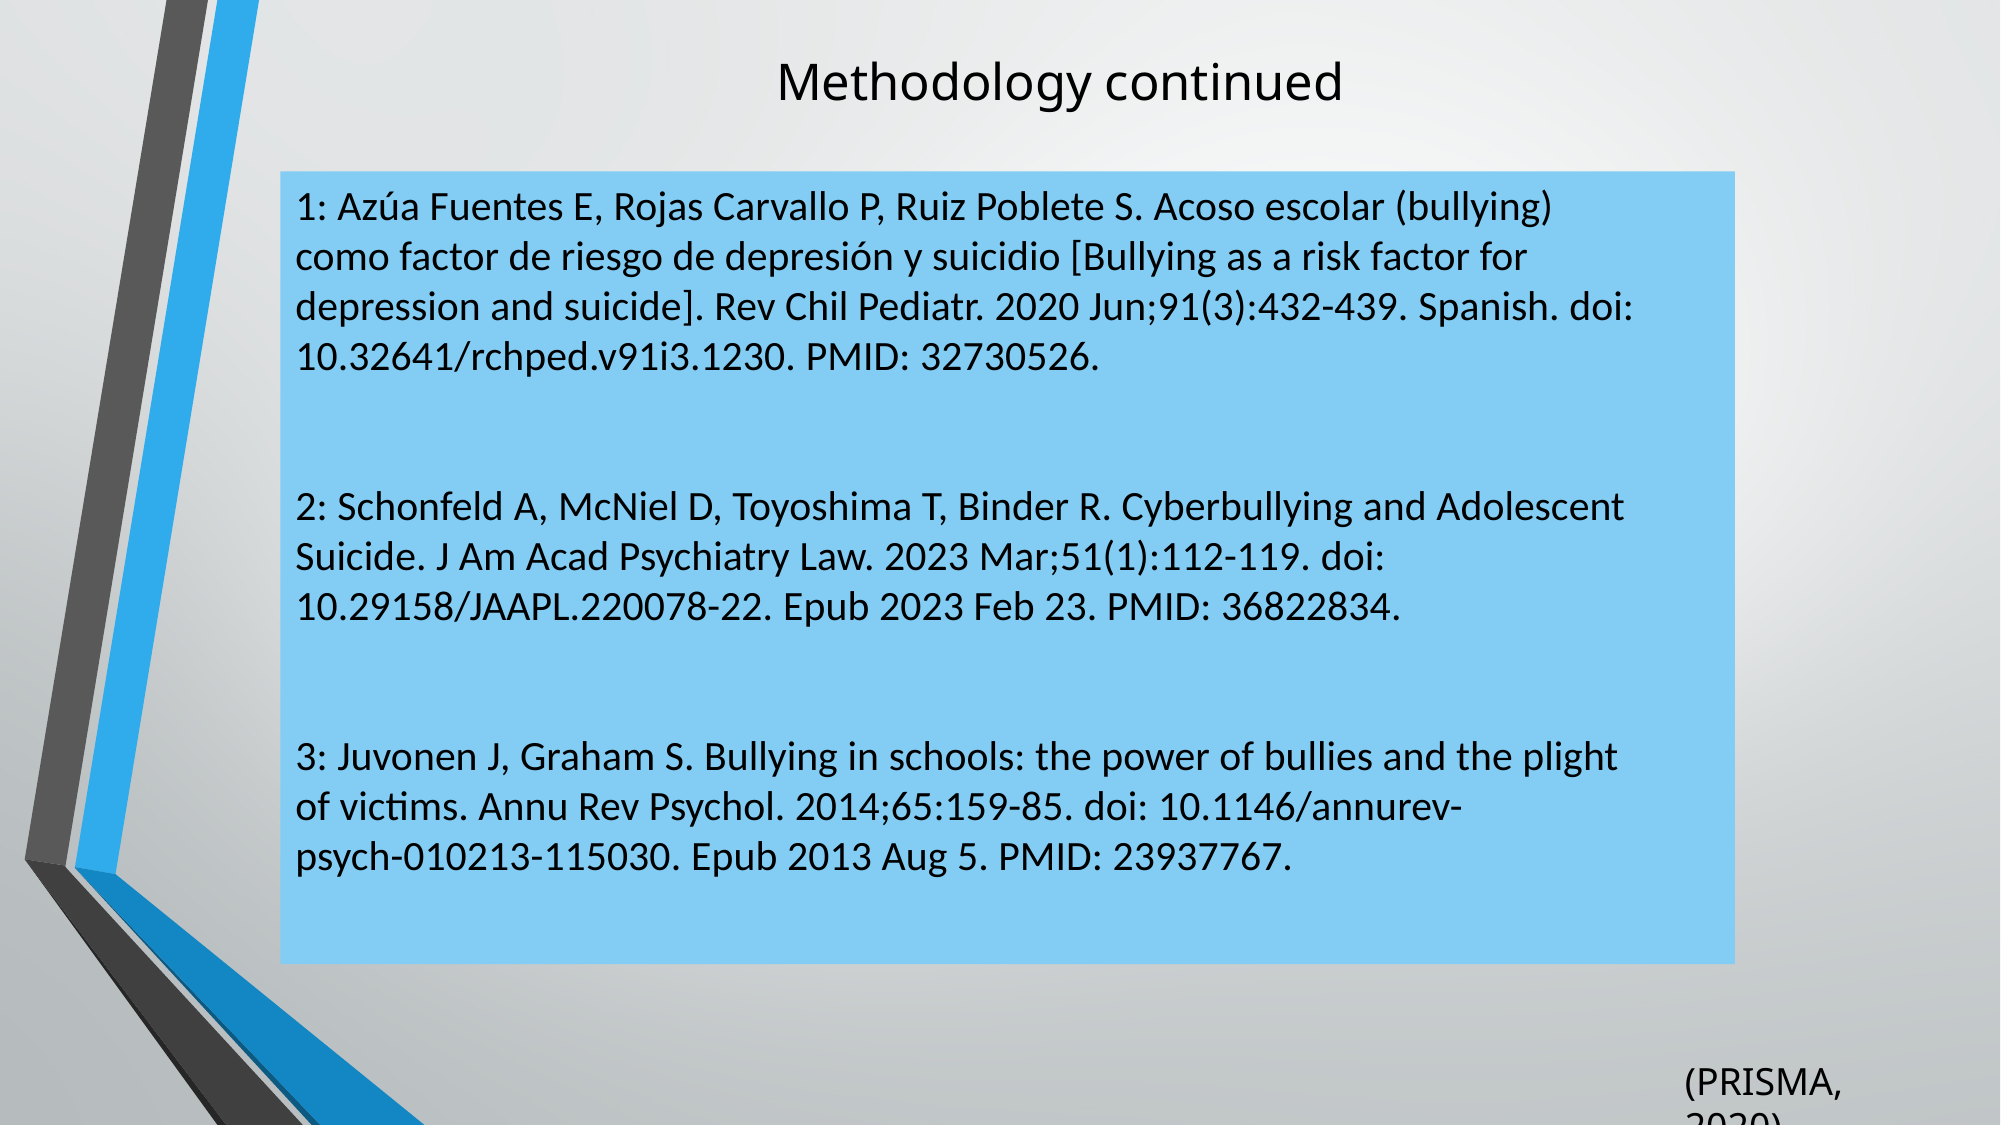

# Methodology continued
1: Azúa Fuentes E, Rojas Carvallo P, Ruiz Poblete S. Acoso escolar (bullying)
como factor de riesgo de depresión y suicidio [Bullying as a risk factor for
depression and suicide]. Rev Chil Pediatr. 2020 Jun;91(3):432-439. Spanish. doi:
10.32641/rchped.v91i3.1230. PMID: 32730526.
2: Schonfeld A, McNiel D, Toyoshima T, Binder R. Cyberbullying and Adolescent
Suicide. J Am Acad Psychiatry Law. 2023 Mar;51(1):112-119. doi:
10.29158/JAAPL.220078-22. Epub 2023 Feb 23. PMID: 36822834.
3: Juvonen J, Graham S. Bullying in schools: the power of bullies and the plight
of victims. Annu Rev Psychol. 2014;65:159-85. doi: 10.1146/annurev-
psych-010213-115030. Epub 2013 Aug 5. PMID: 23937767.
(PRISMA, 2020)